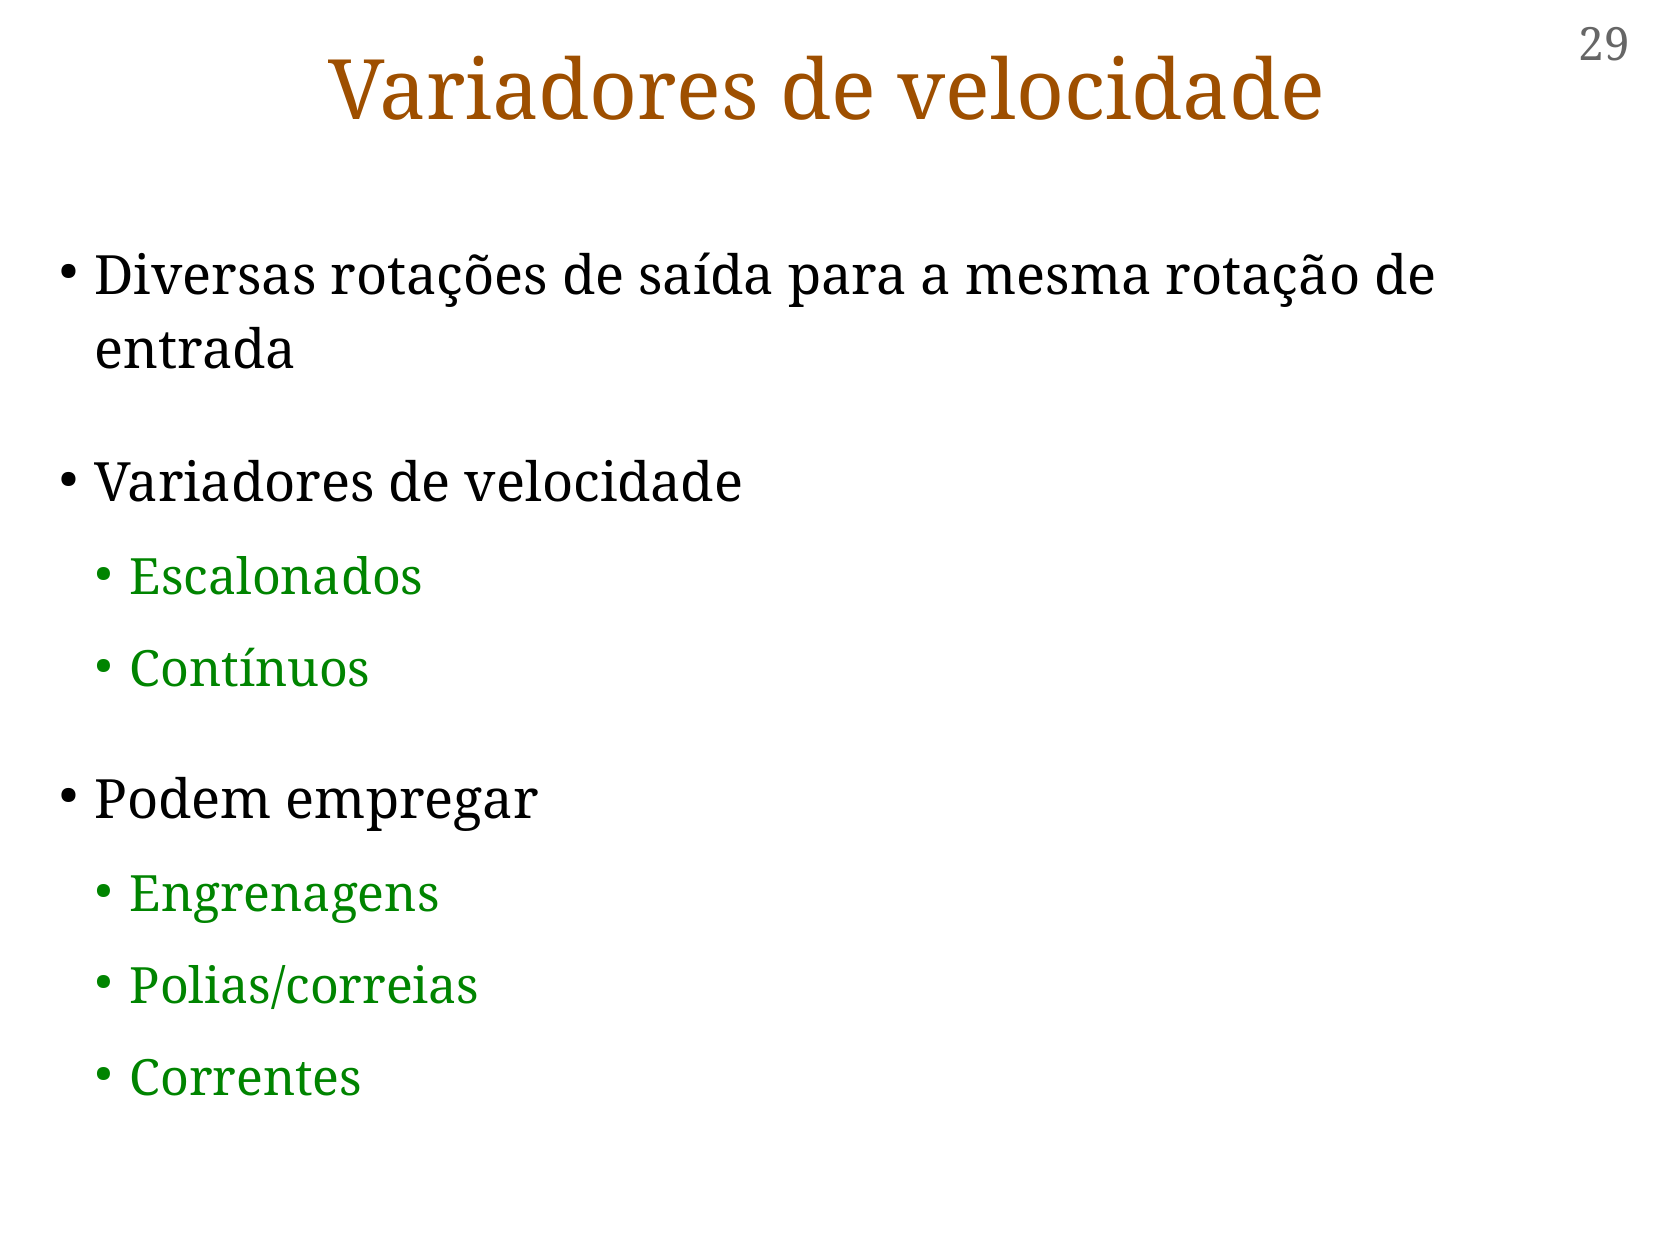

29
# Variadores de velocidade
Diversas rotações de saída para a mesma rotação de entrada
Variadores de velocidade
Escalonados
Contínuos
Podem empregar
Engrenagens
Polias/correias
Correntes